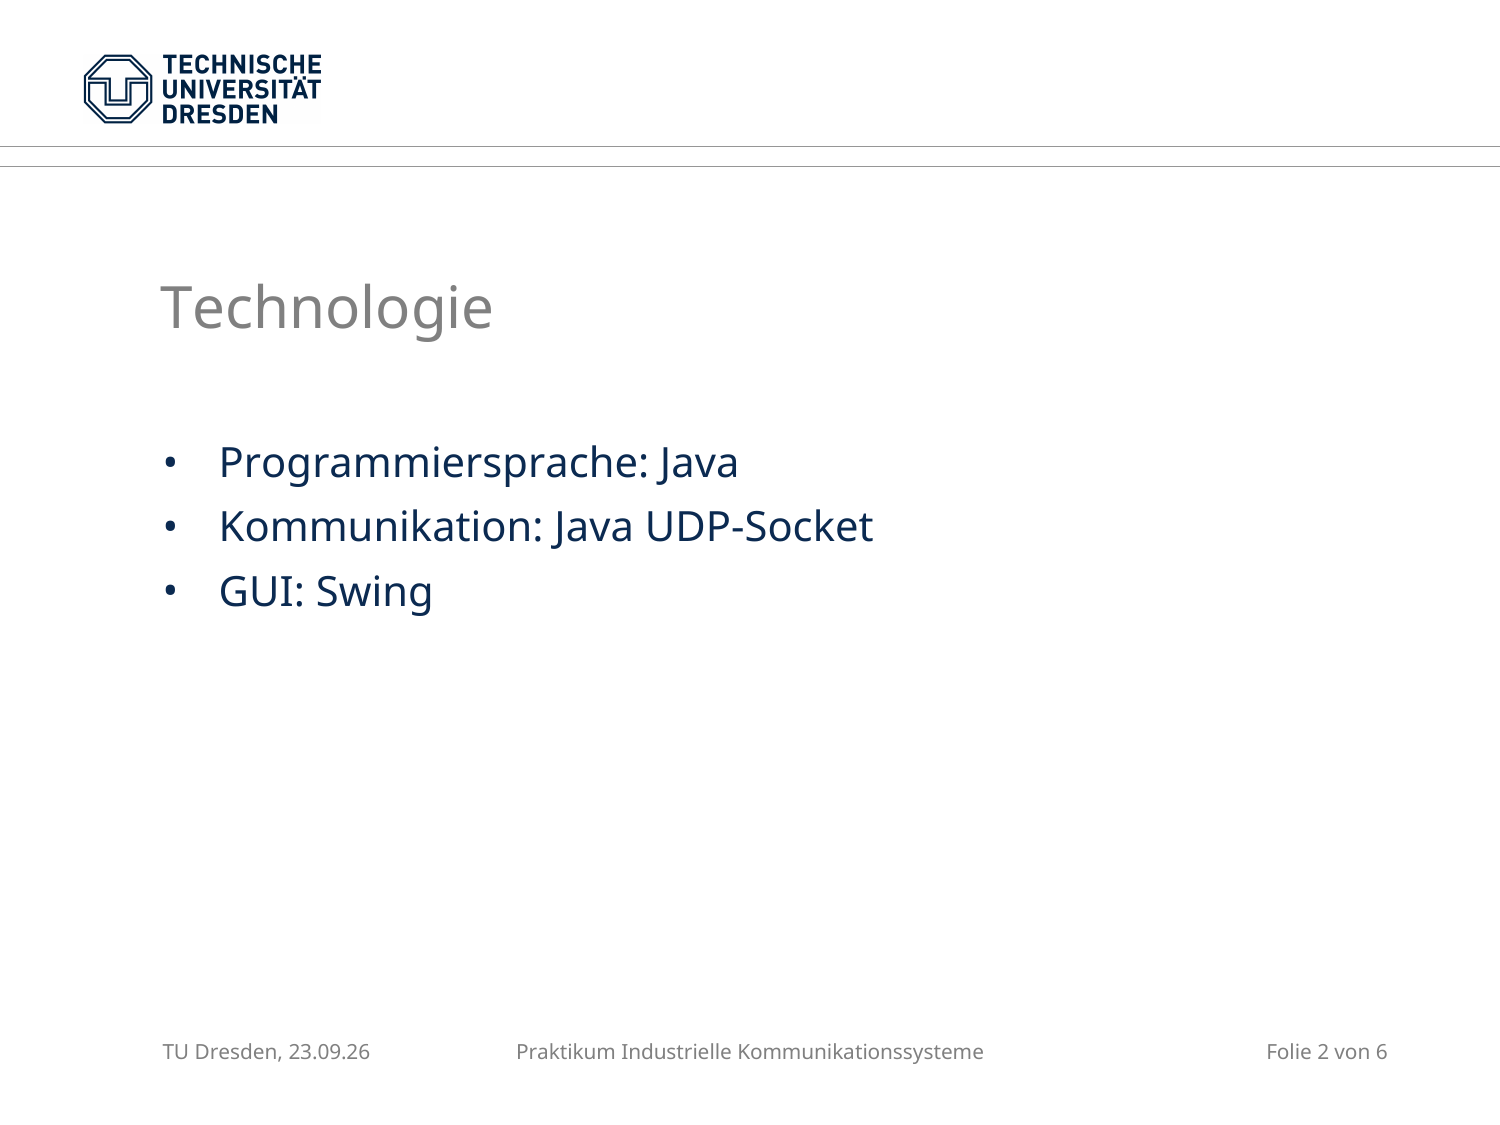

# Technologie
Programmiersprache: Java
Kommunikation: Java UDP-Socket
GUI: Swing
2